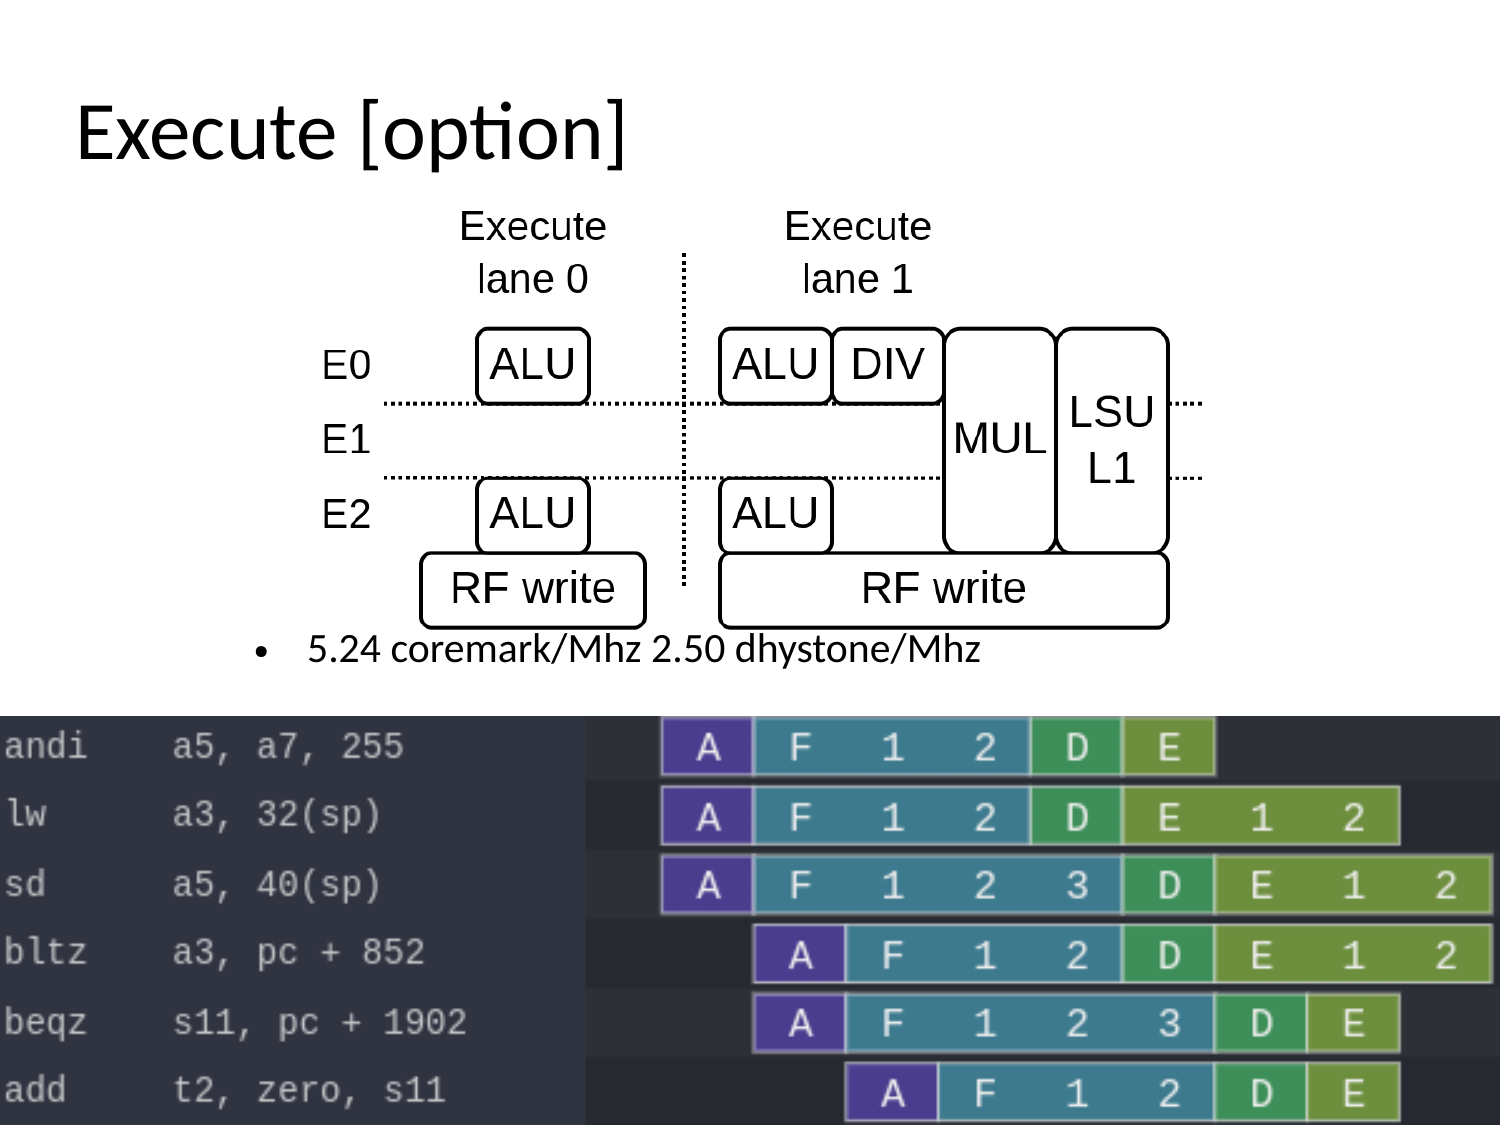

# Execute [option]
5.24 coremark/Mhz 2.50 dhystone/Mhz